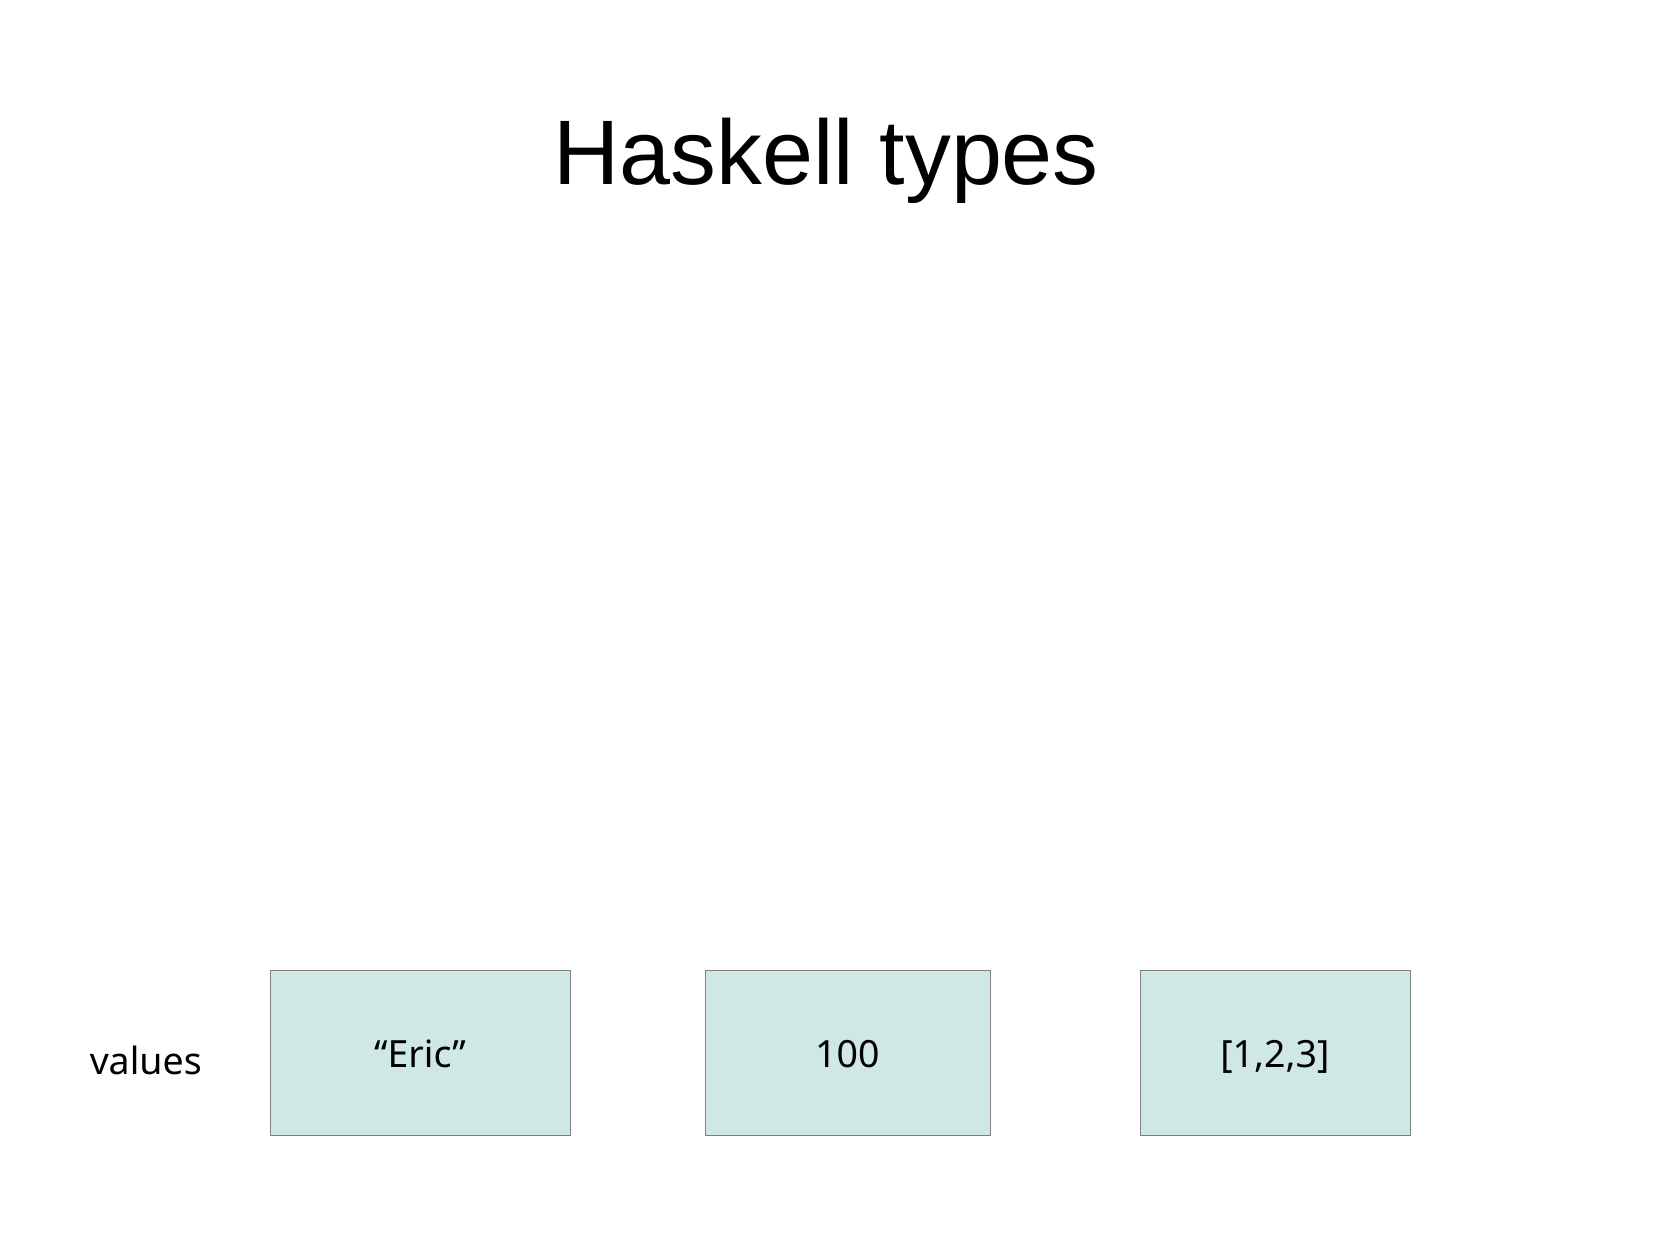

# Haskell types
“Eric”
100
[1,2,3]
values